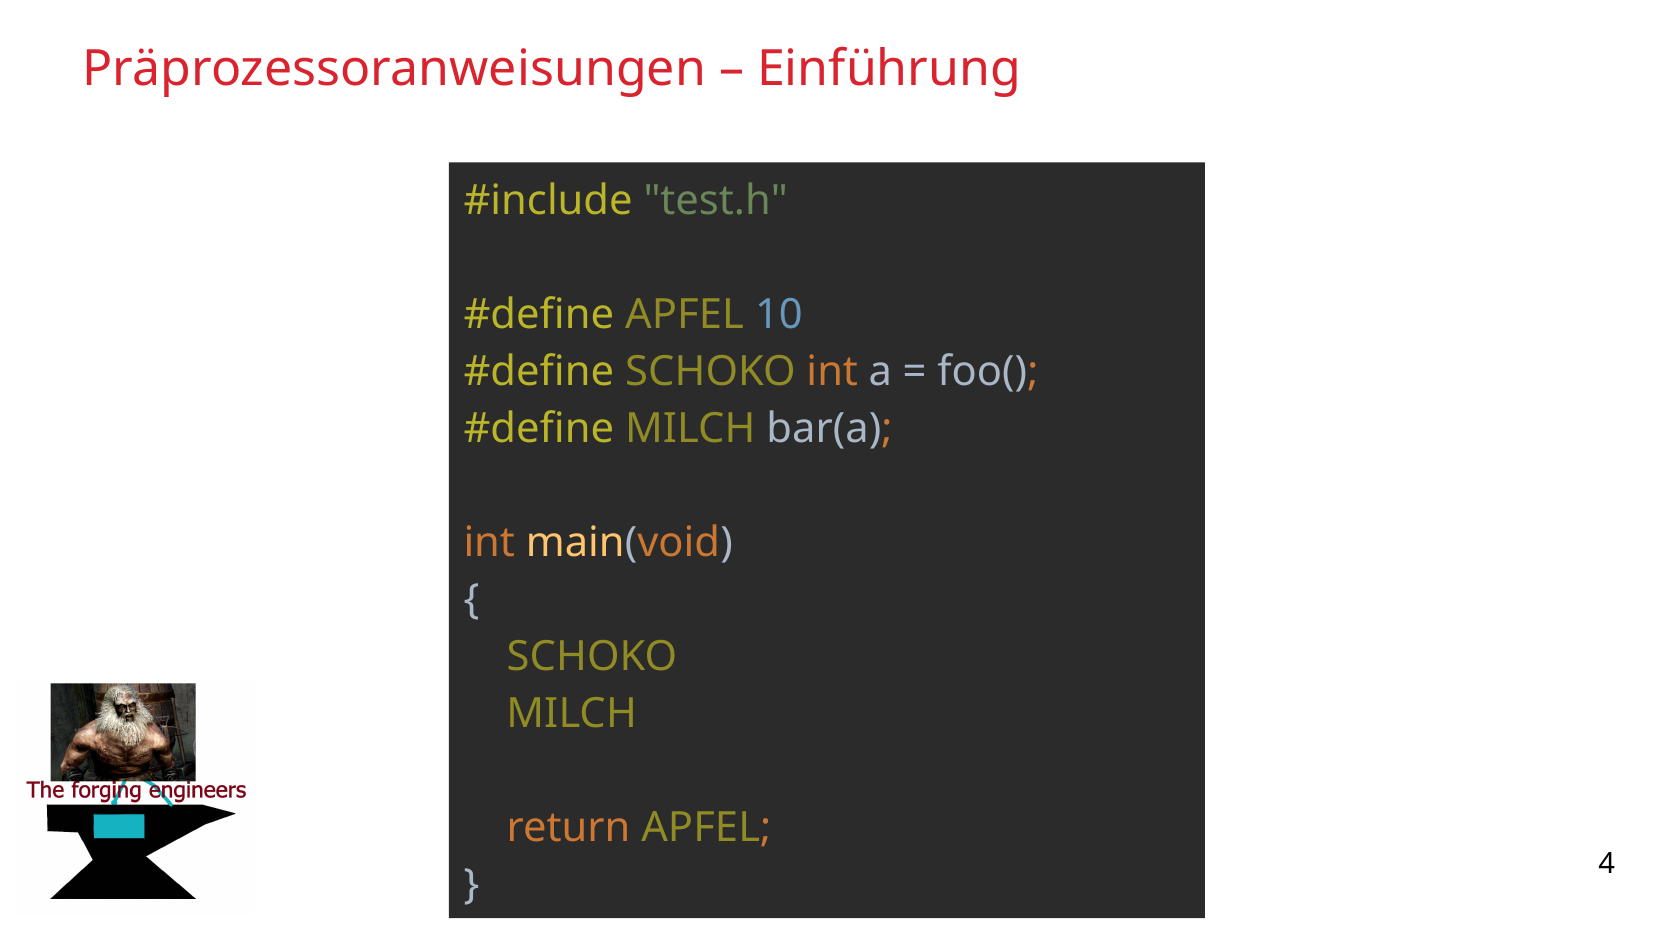

# Präprozessoranweisungen – Einführung
#include "test.h"
#define APFEL 10
#define SCHOKO int a = foo();
#define MILCH bar(a);
int main(void)
{
 SCHOKO
 MILCH
 return APFEL;
}